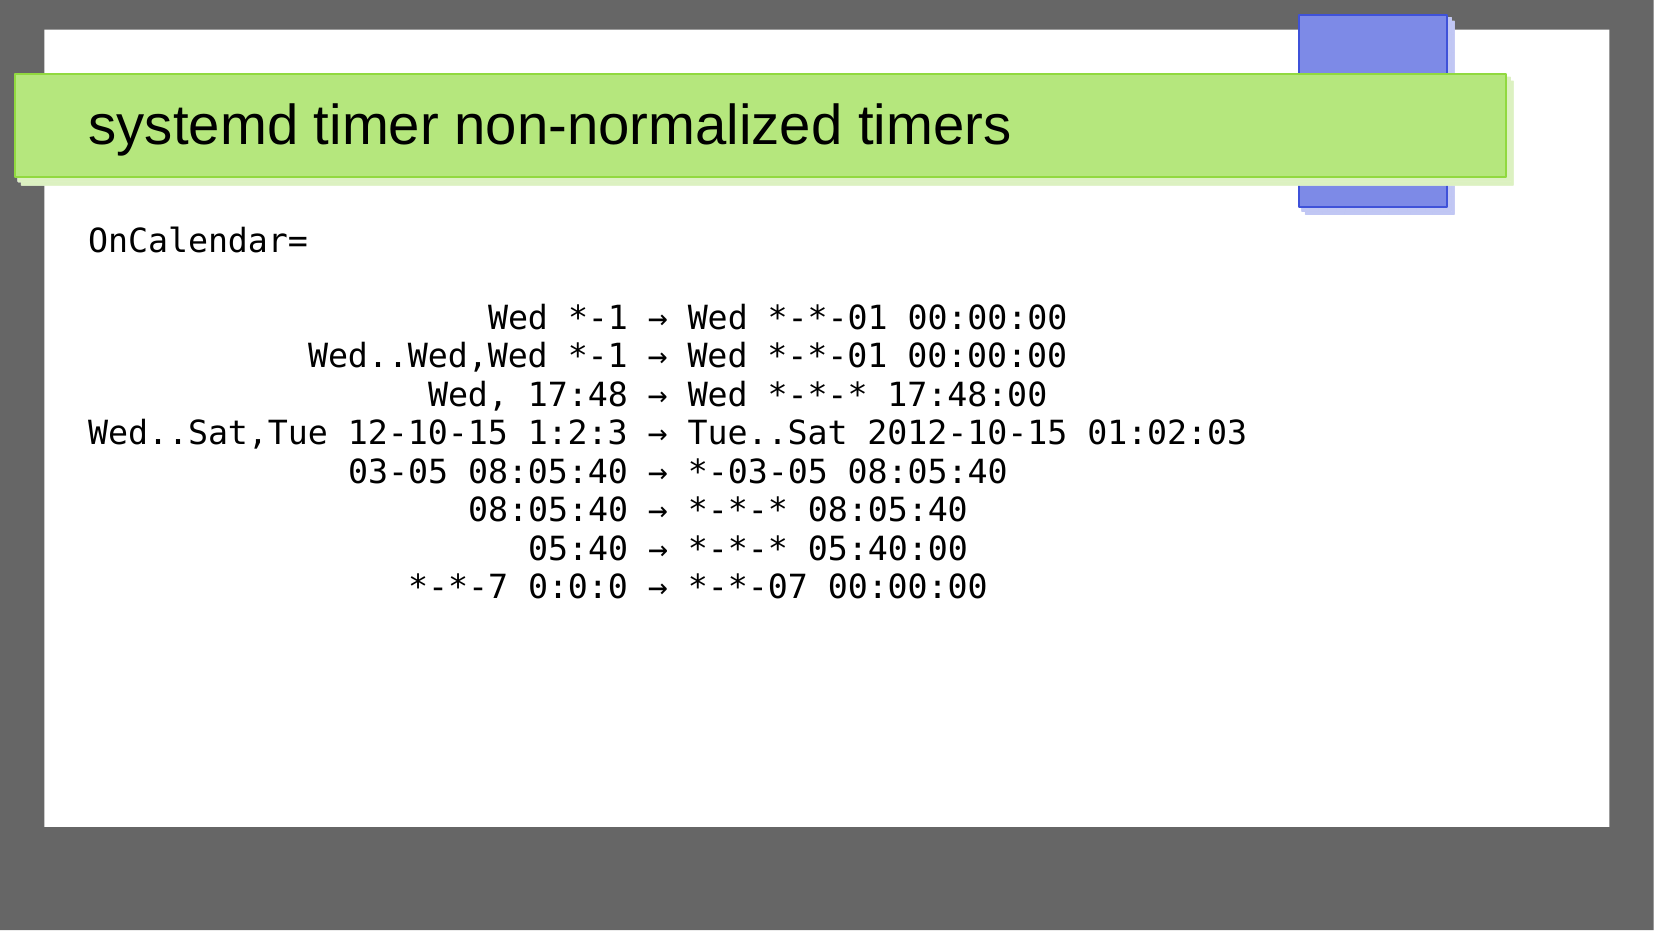

# systemd timer non-normalized timers
OnCalendar=
 Wed *-1 → Wed *-*-01 00:00:00
 Wed..Wed,Wed *-1 → Wed *-*-01 00:00:00
 Wed, 17:48 → Wed *-*-* 17:48:00
Wed..Sat,Tue 12-10-15 1:2:3 → Tue..Sat 2012-10-15 01:02:03
 03-05 08:05:40 → *-03-05 08:05:40
 08:05:40 → *-*-* 08:05:40
 05:40 → *-*-* 05:40:00
 *-*-7 0:0:0 → *-*-07 00:00:00